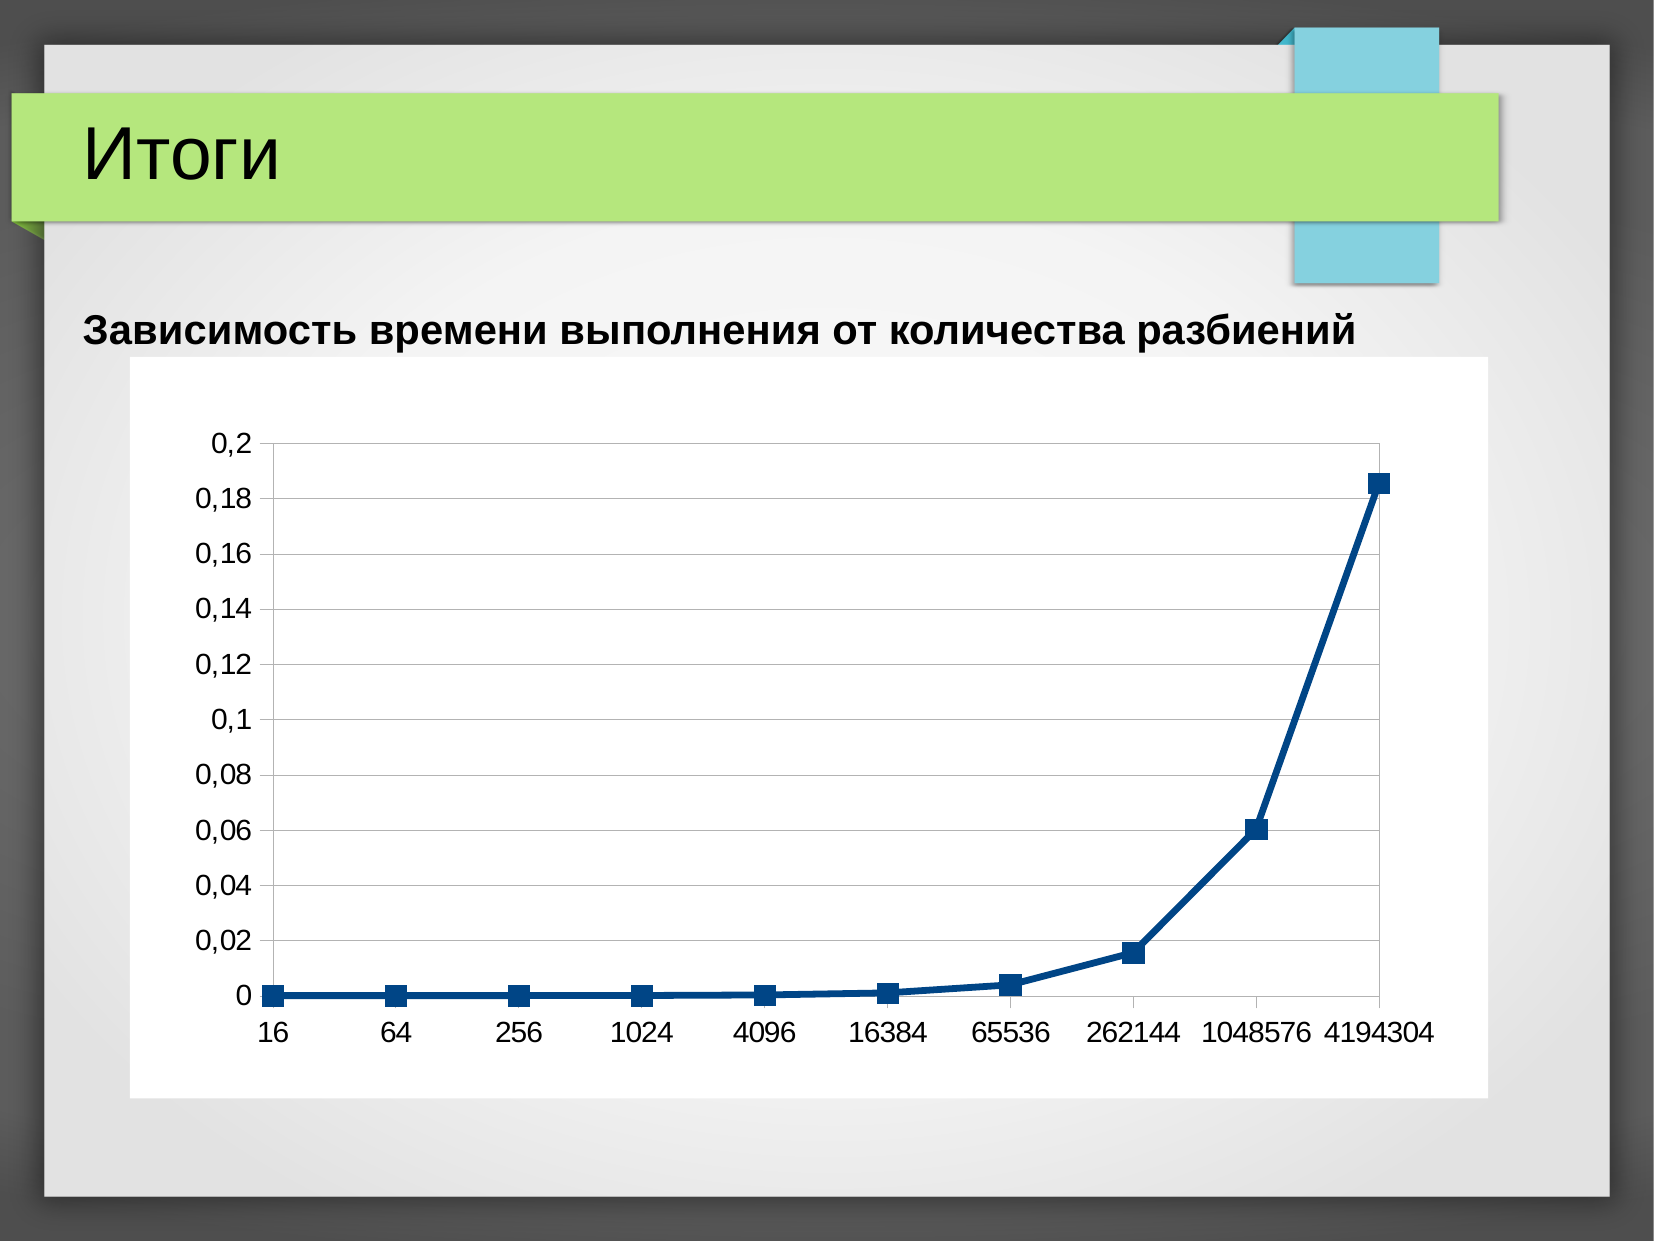

# Итоги
Зависимость времени выполнения от количества разбиений